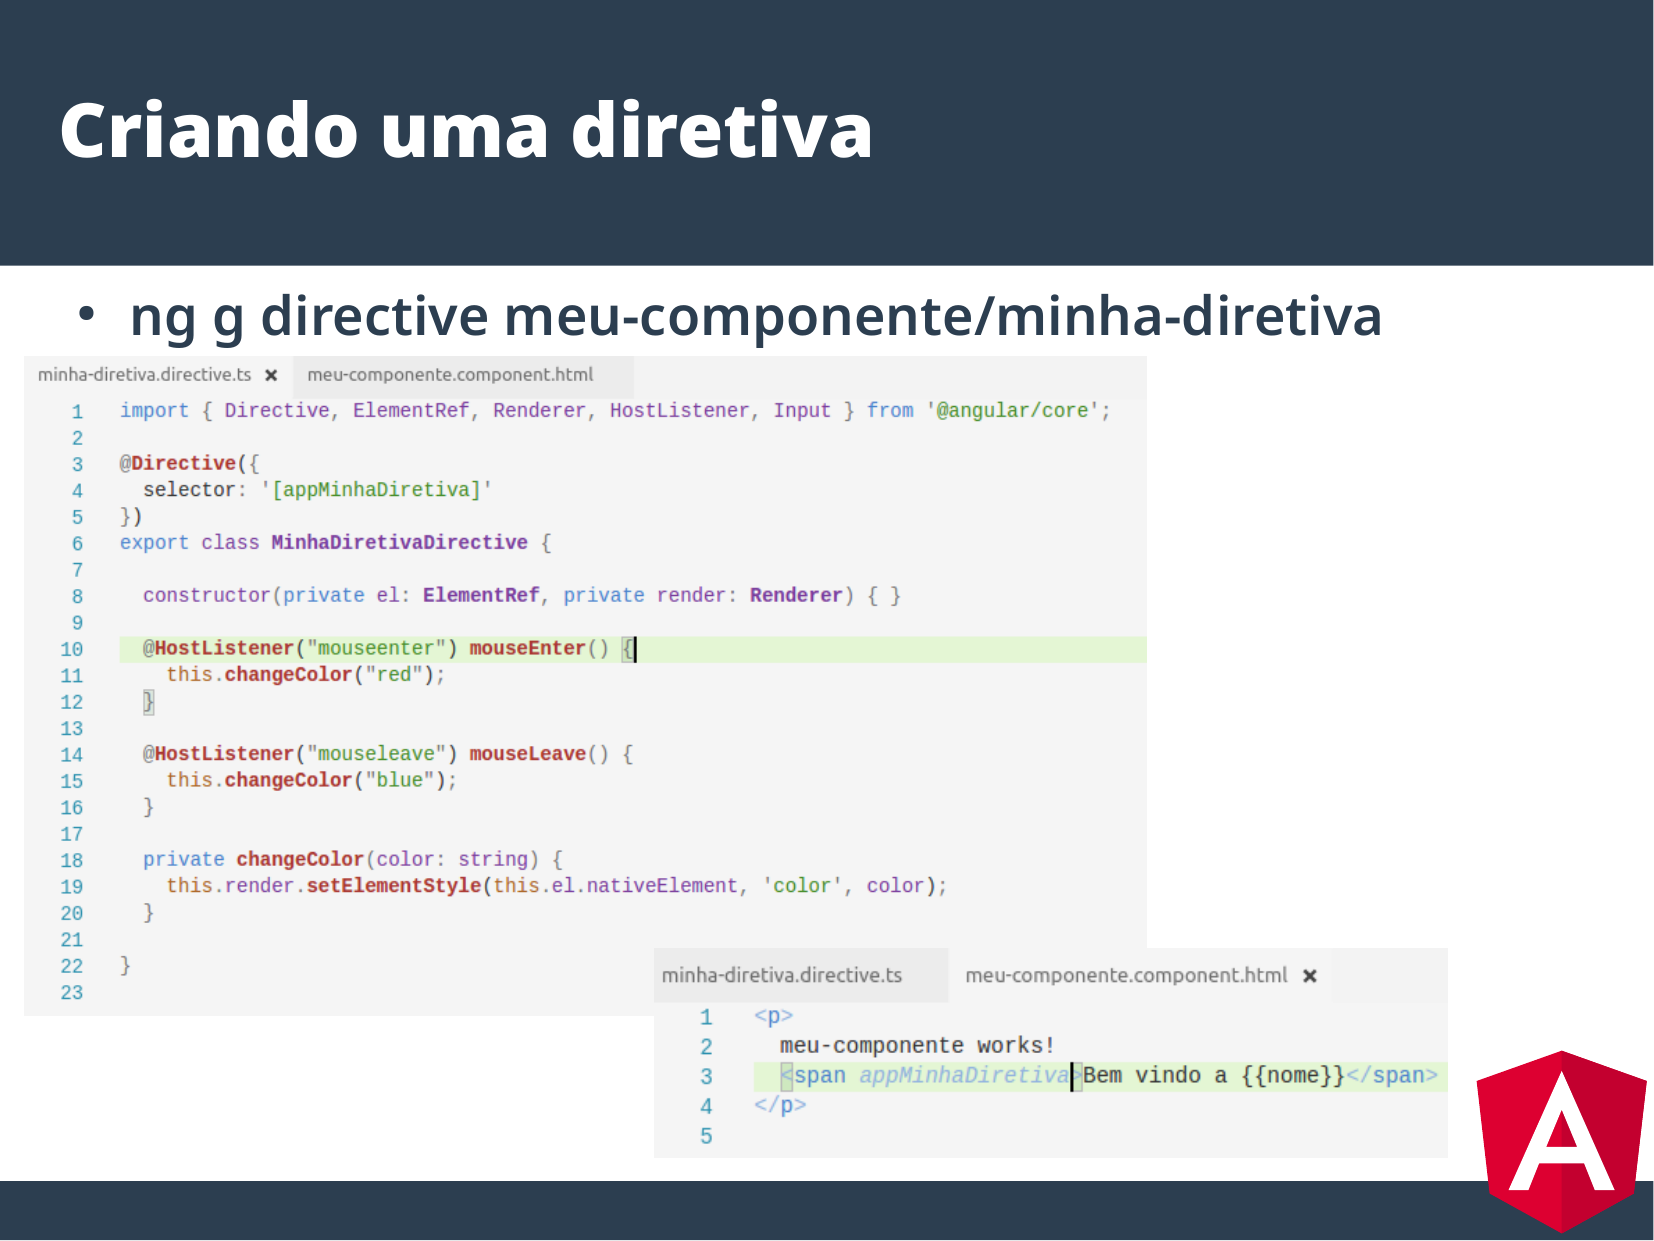

# Criando uma diretiva
ng g directive meu-componente/minha-diretiva